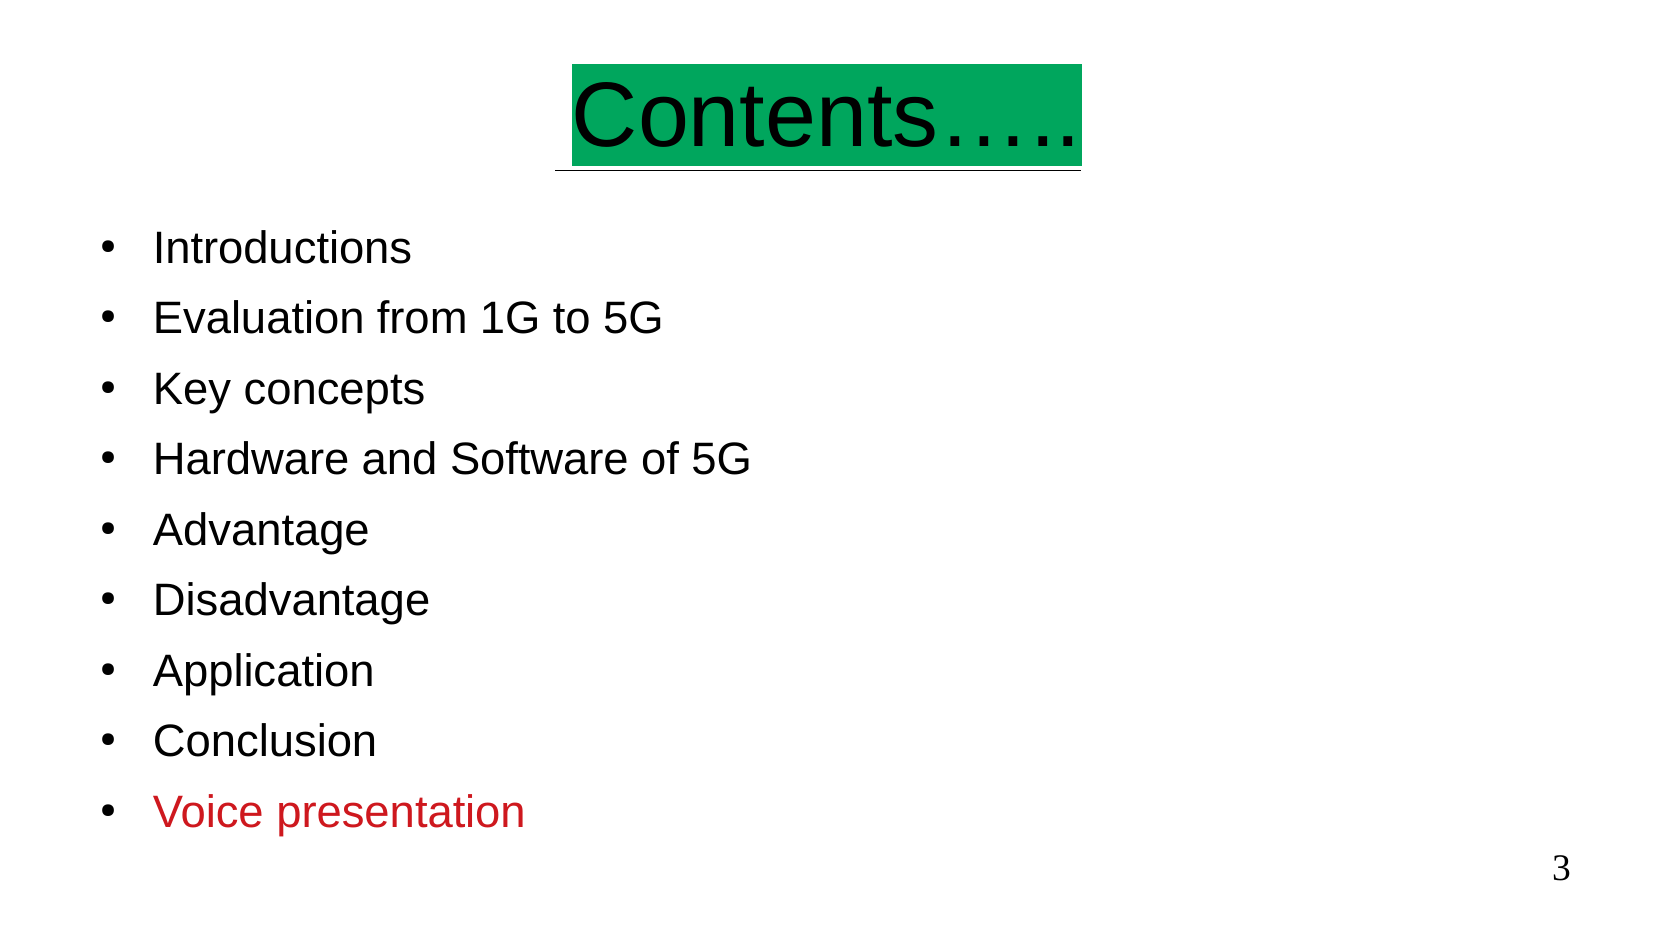

# Contents…..
Introductions
Evaluation from 1G to 5G
Key concepts
Hardware and Software of 5G
Advantage
Disadvantage
Application
Conclusion
Voice presentation
3